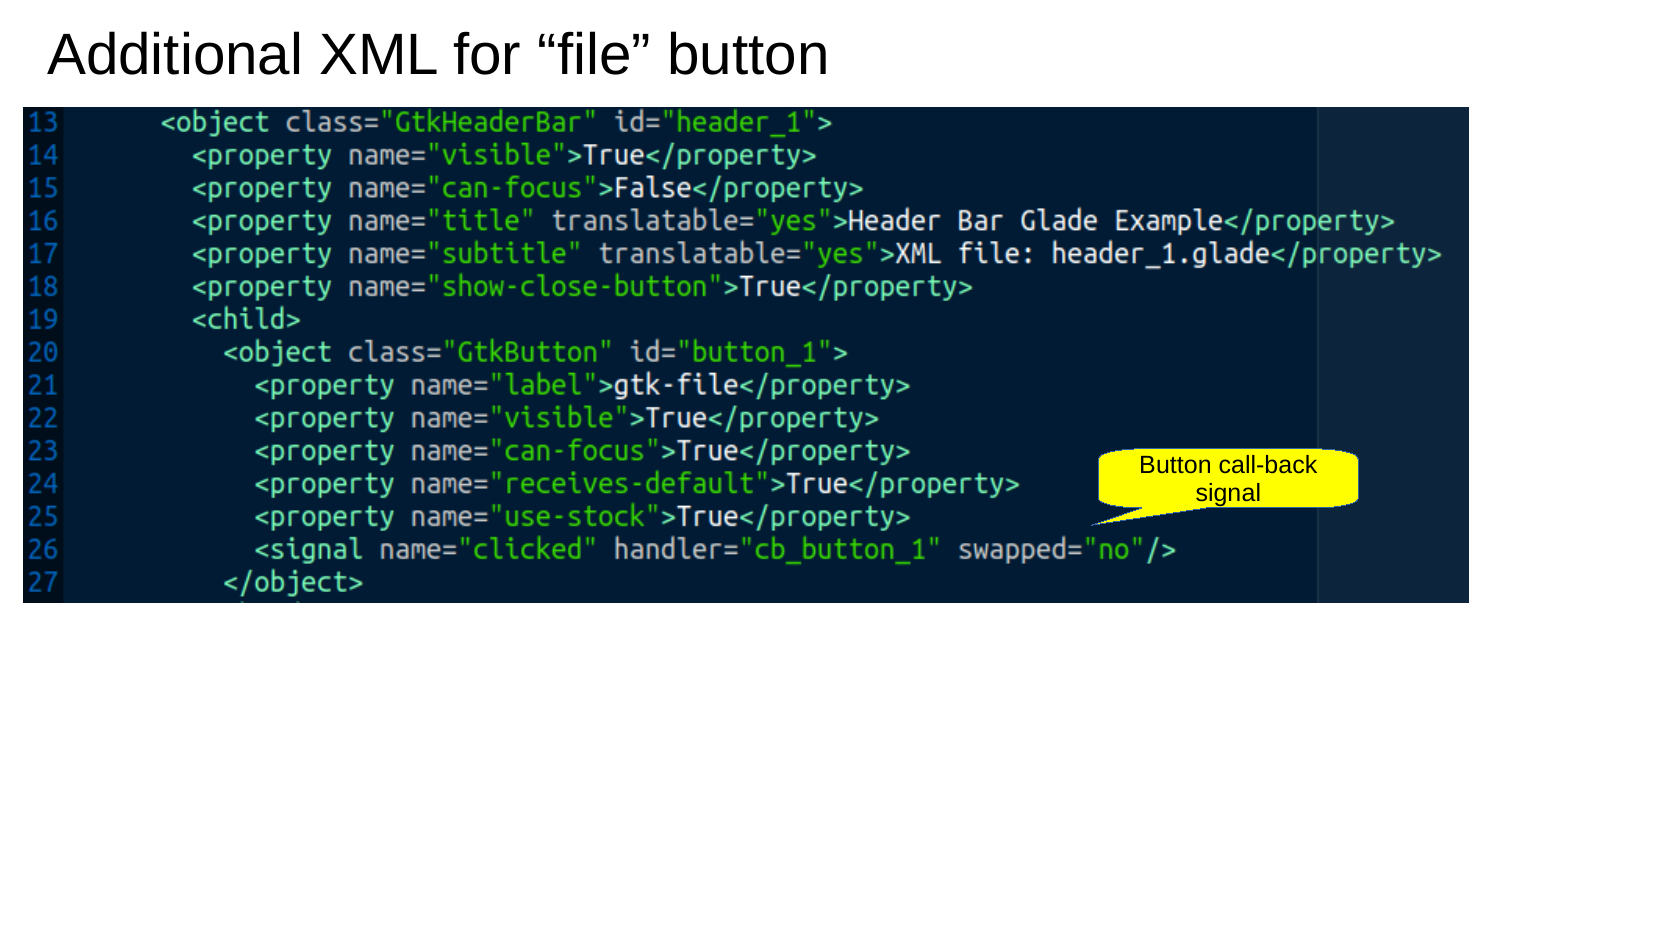

# Additional XML for “file” button
Button call-back signal